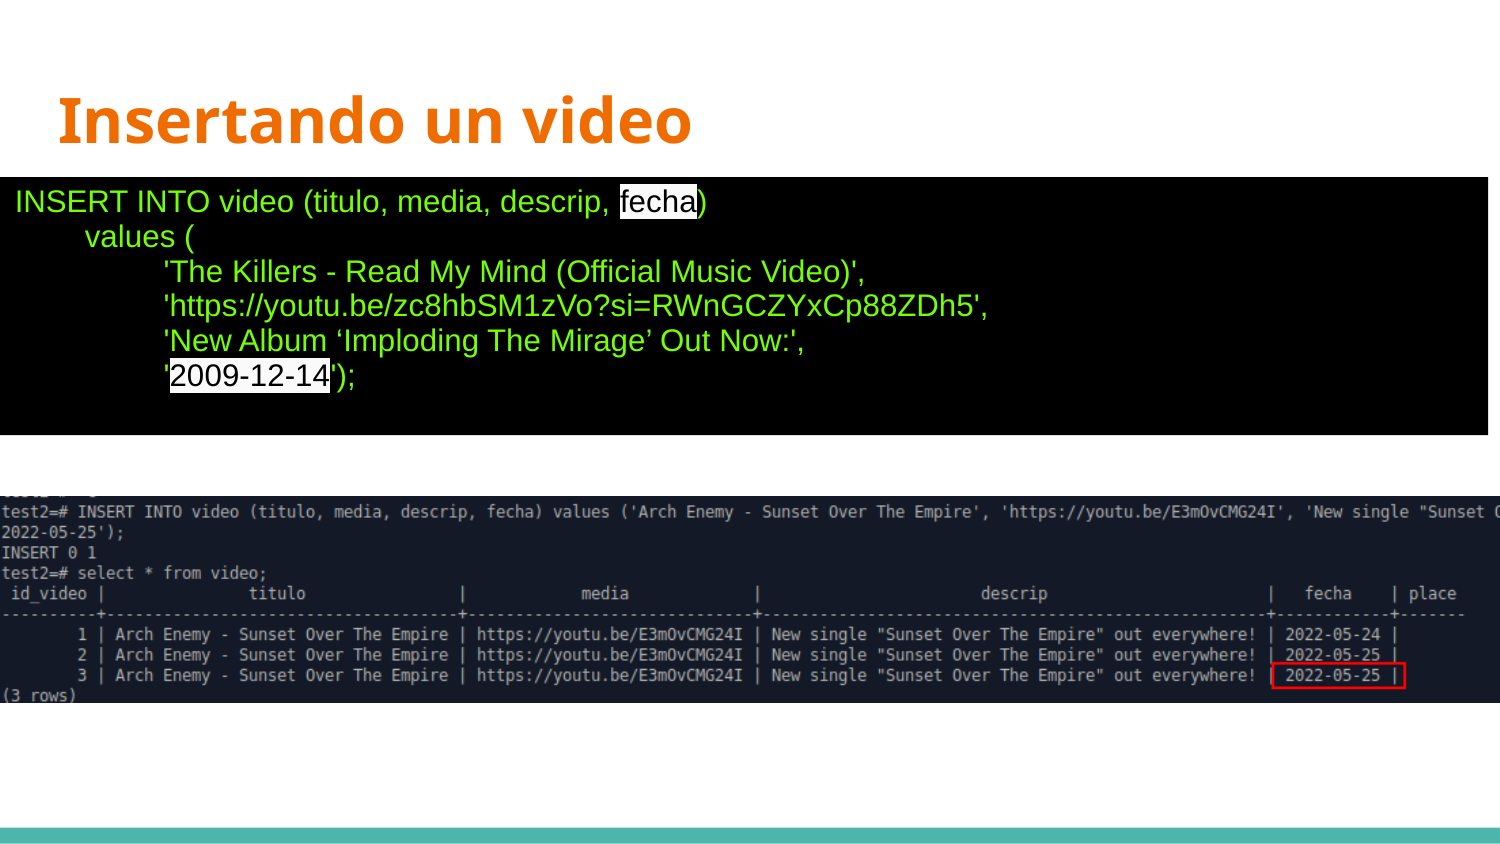

# Insertando un video
INSERT INTO video (titulo, media, descrip, fecha)
 values (
 'The Killers - Read My Mind (Official Music Video)',
 'https://youtu.be/zc8hbSM1zVo?si=RWnGCZYxCp88ZDh5',
 'New Album ‘Imploding The Mirage’ Out Now:',
 '2009-12-14');